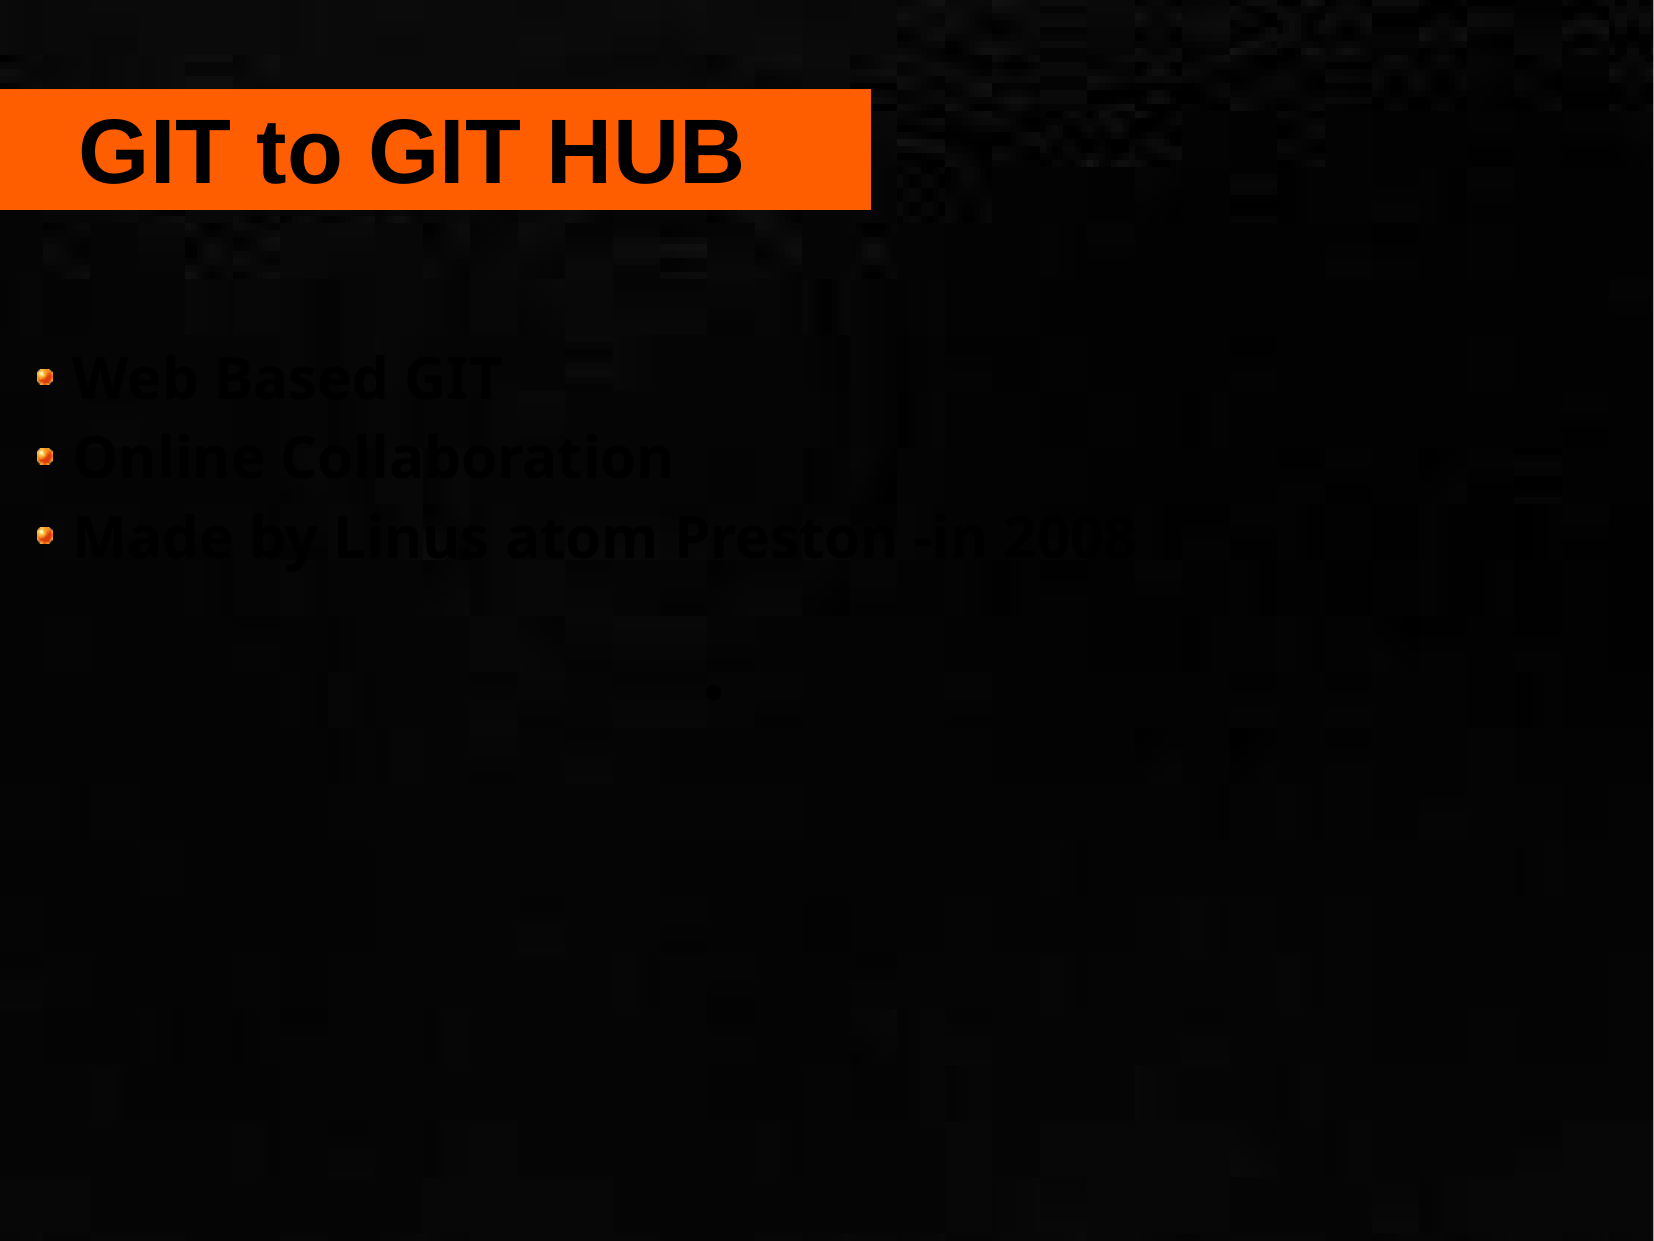

GIT to GIT HUB
#
Web Based GIT
Online Collaboration
Made by Linus atom Preston -in 2008